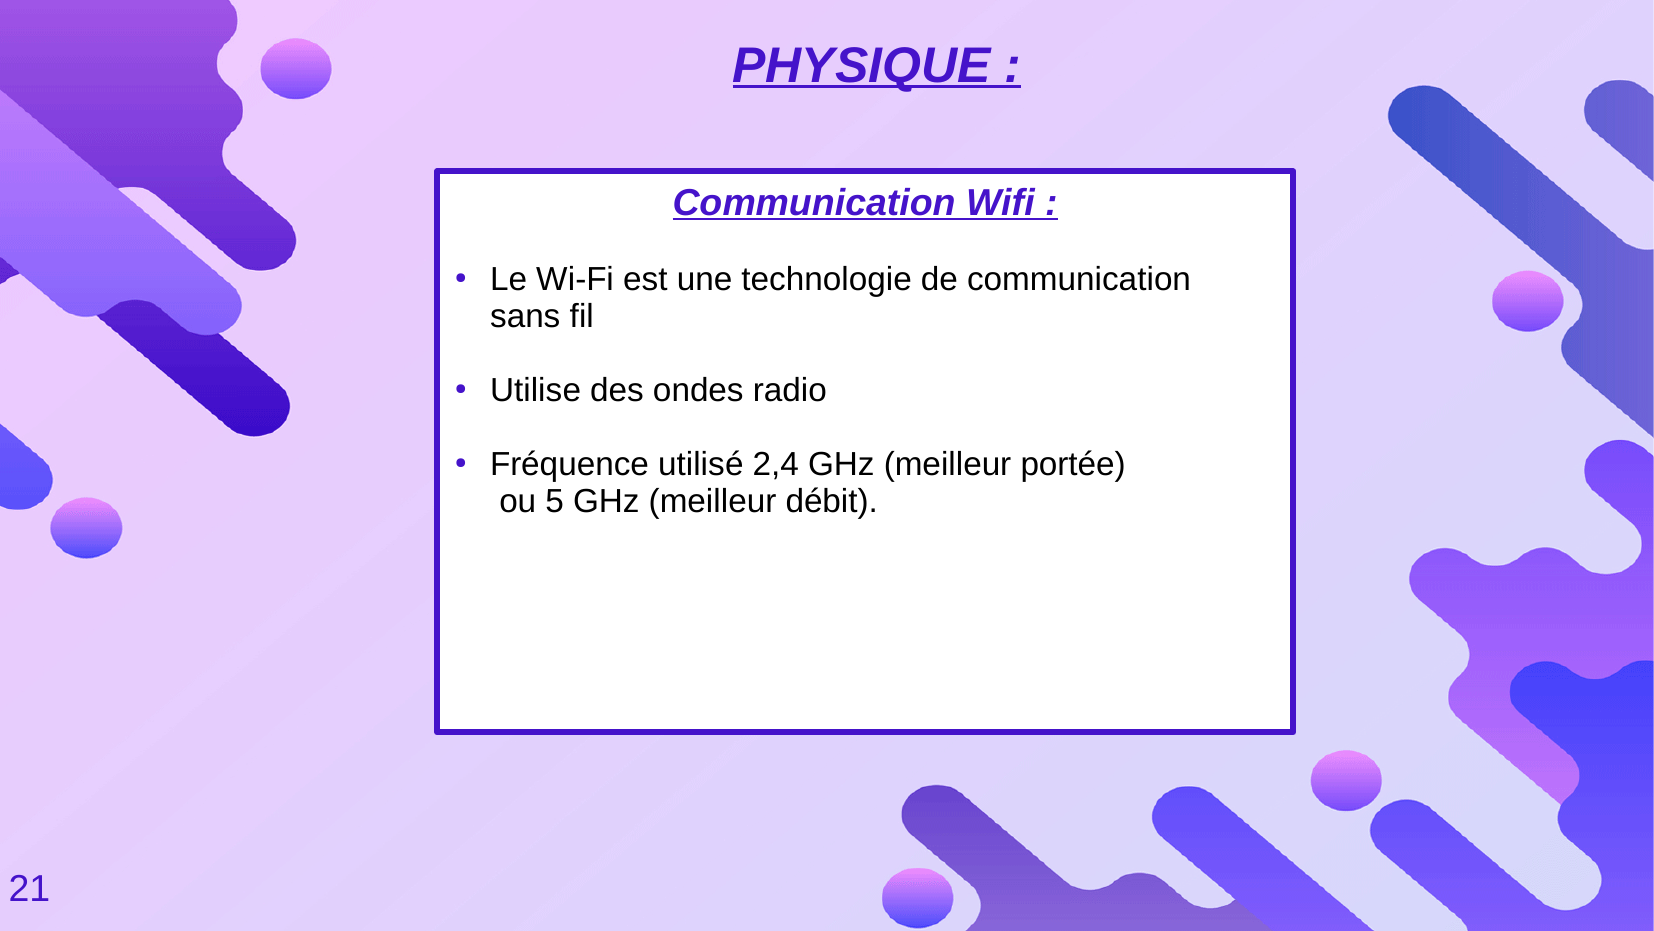

PHYSIQUE :
Communication Wifi :
Le Wi-Fi est une technologie de communication
sans fil
Utilise des ondes radio
Fréquence utilisé 2,4 GHz (meilleur portée)
 ou 5 GHz (meilleur débit).
21